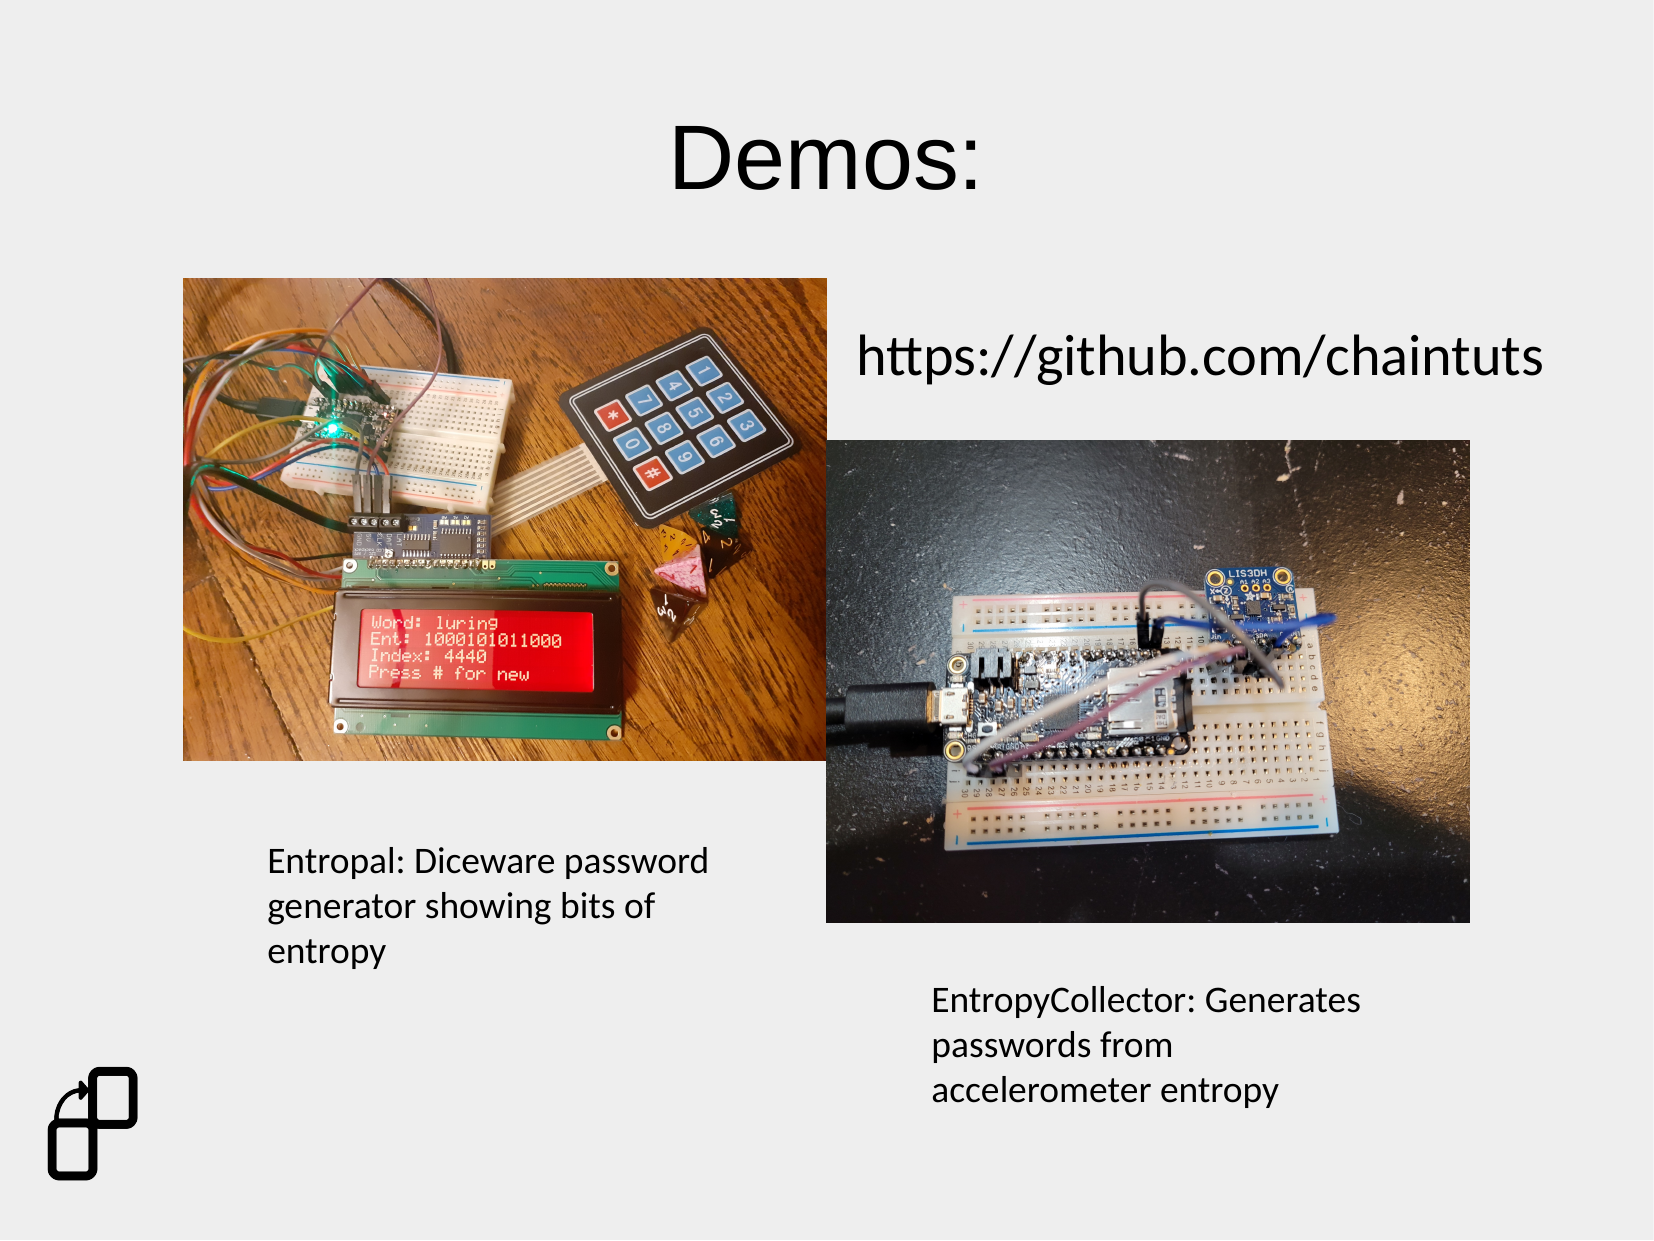

# Demos:
https://github.com/chaintuts
Entropal: Diceware password generator showing bits of entropy
EntropyCollector: Generates passwords from accelerometer entropy